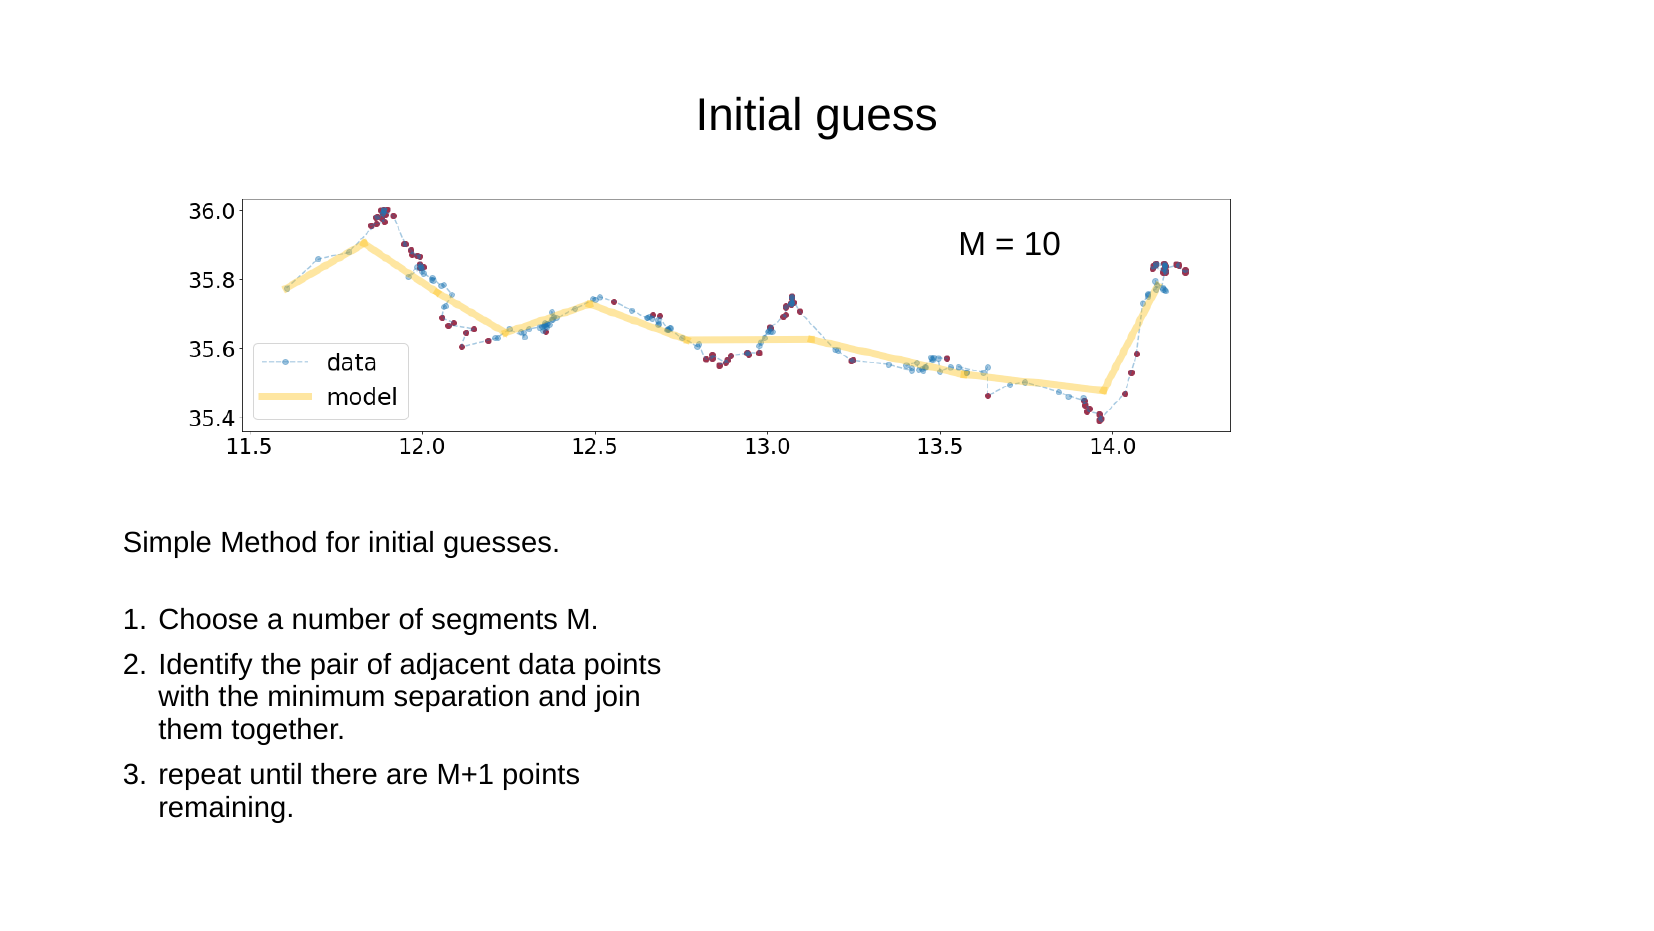

# Initial guess
M = 10
Simple Method for initial guesses.
Choose a number of segments M.
Identify the pair of adjacent data points with the minimum separation and join them together.
repeat until there are M+1 points remaining.